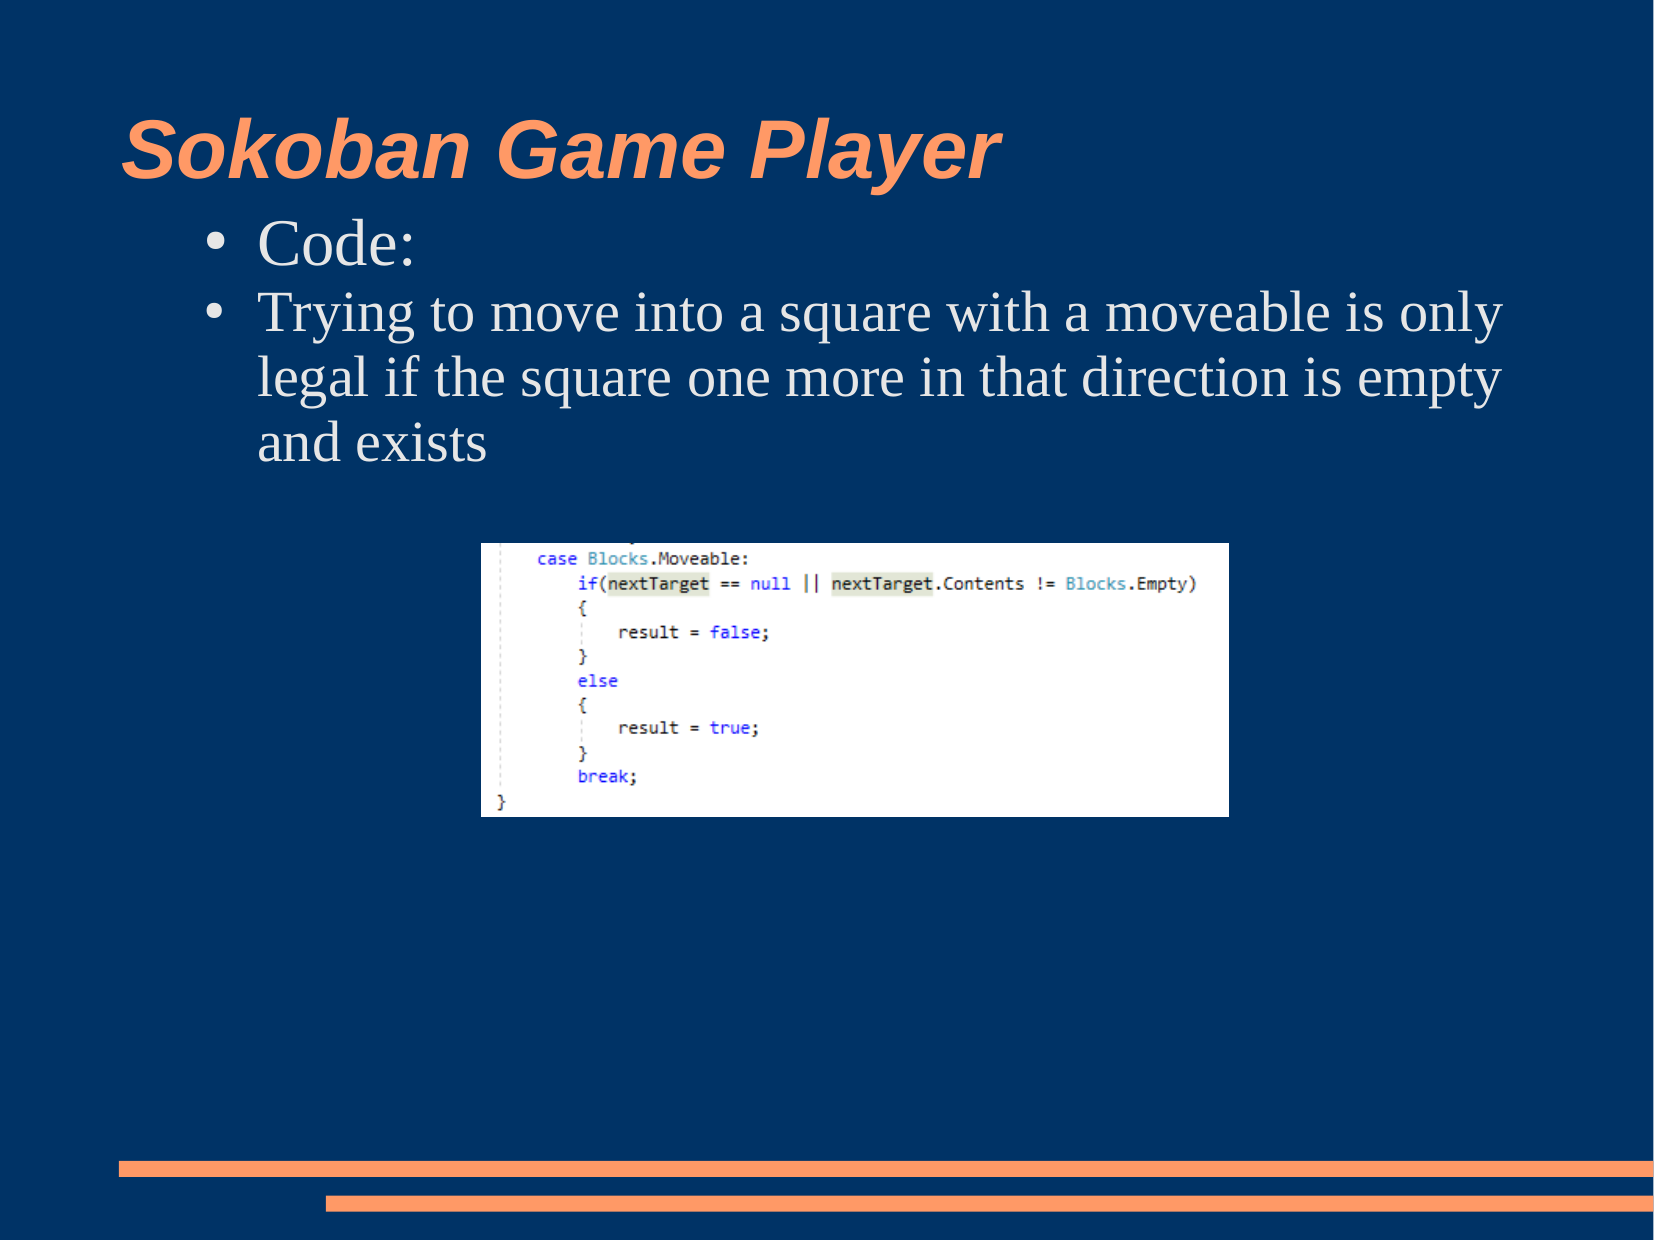

# Sokoban Game Player
Code:
Trying to move into a square with a moveable is only
legal if the square one more in that direction is empty
and exists